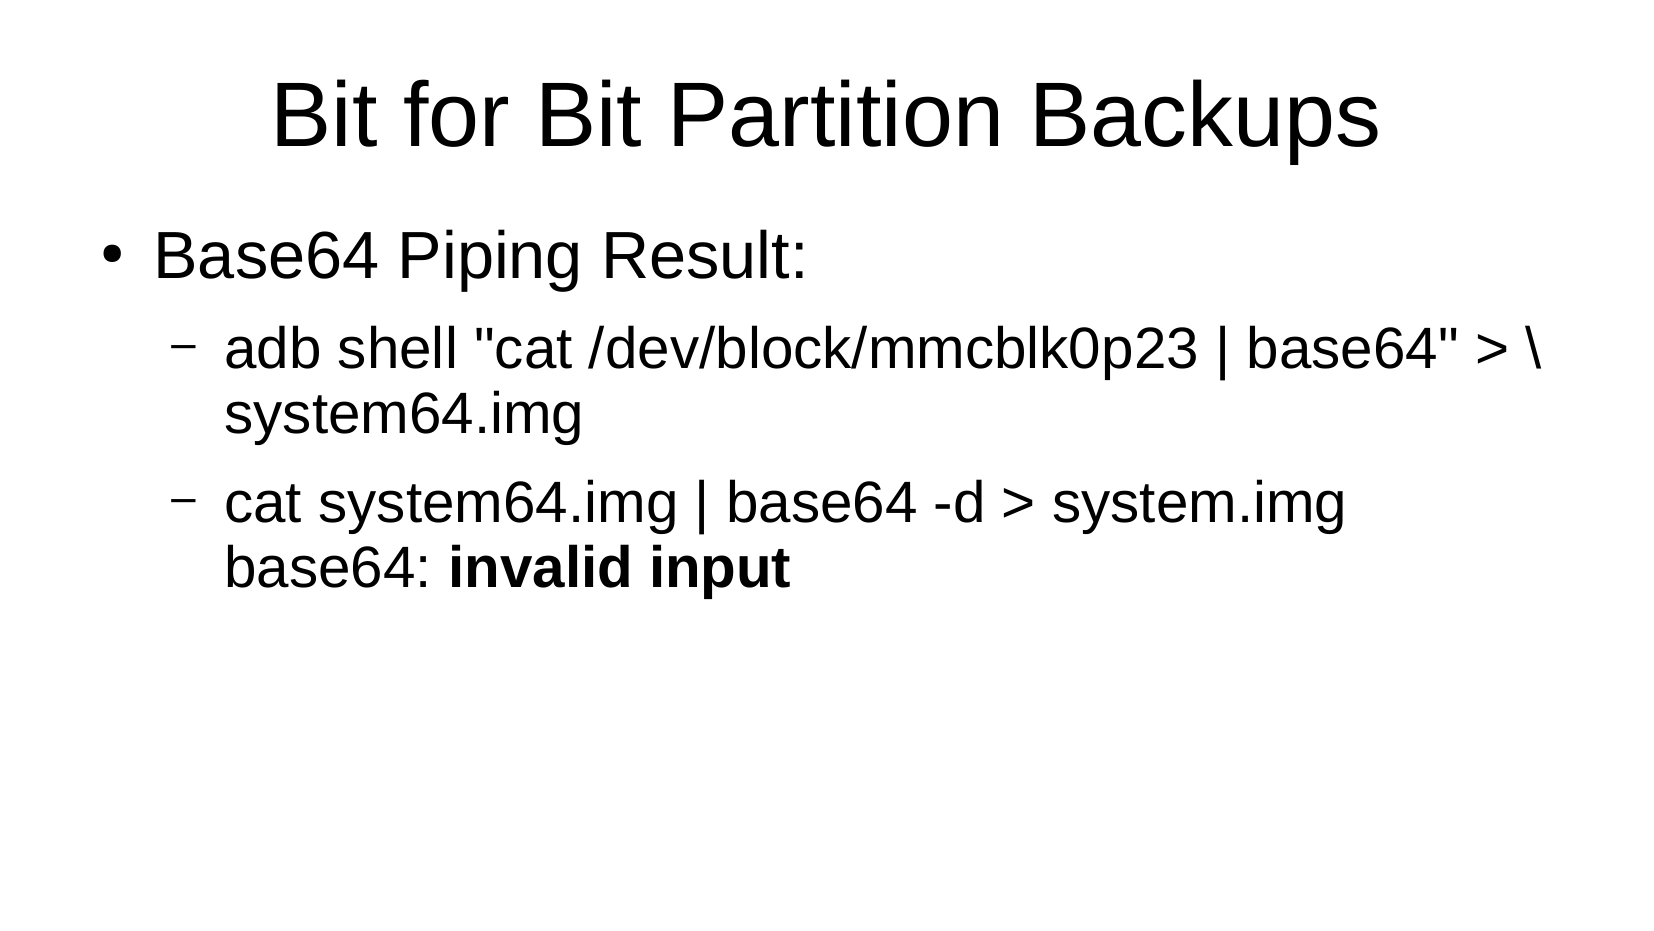

# Bit for Bit Partition Backups
Base64 Piping Result:
adb shell "cat /dev/block/mmcblk0p23 | base64" > \ system64.img
cat system64.img | base64 -d > system.img
base64: invalid input